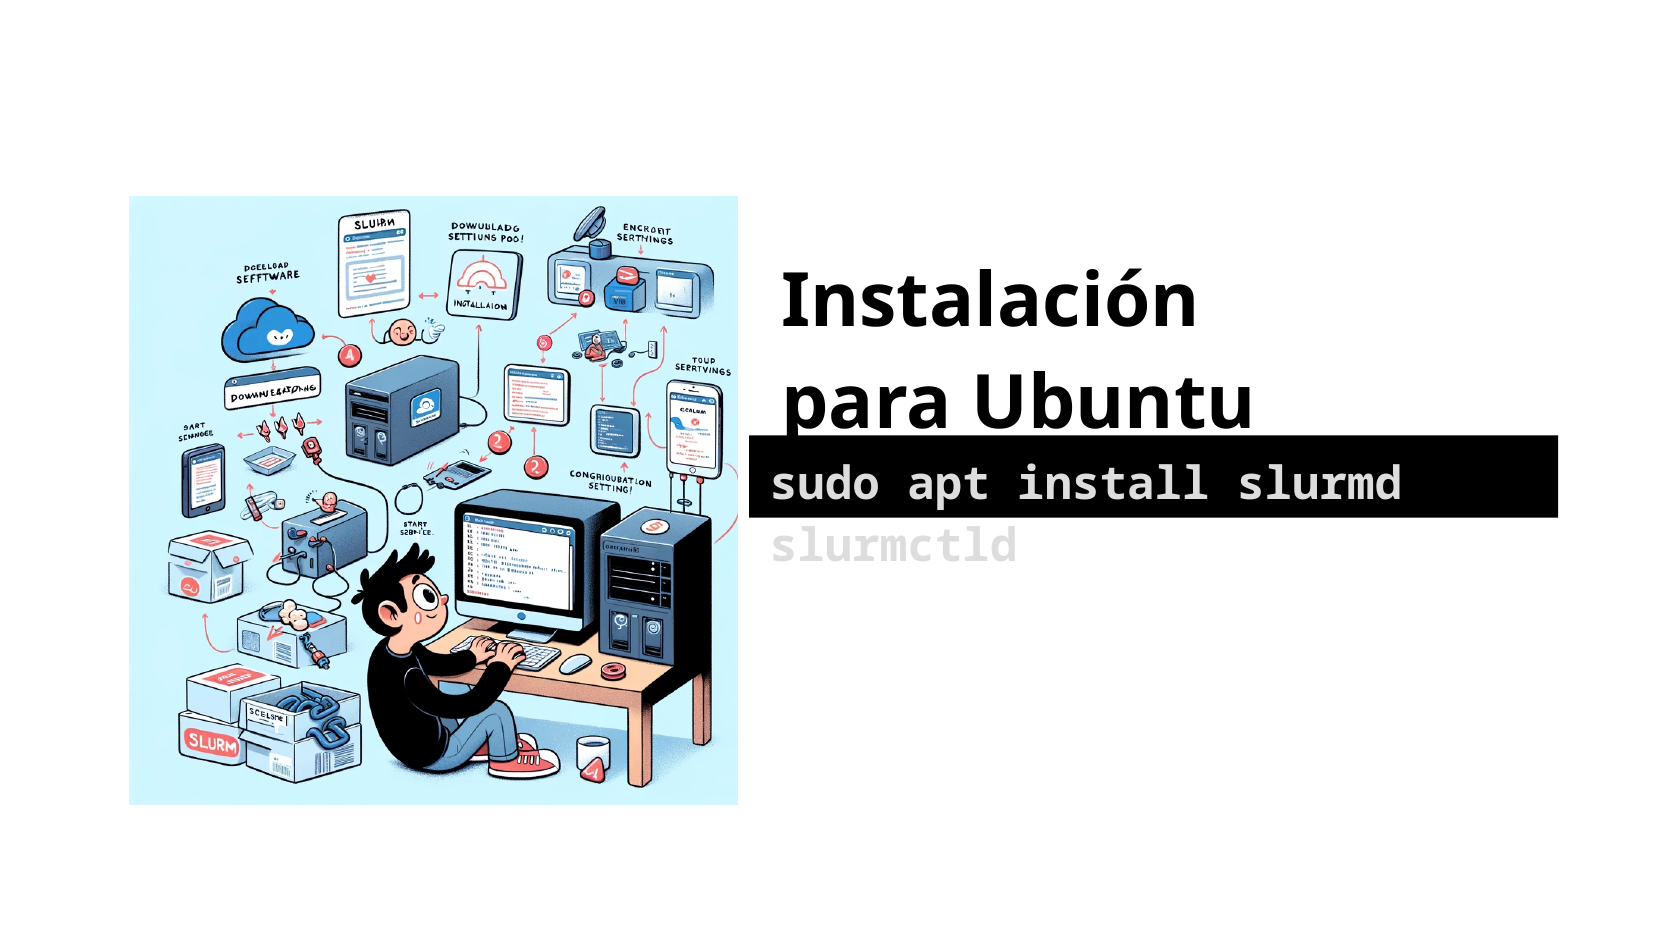

Instalación para Ubuntu
sudo apt install slurmd slurmctld